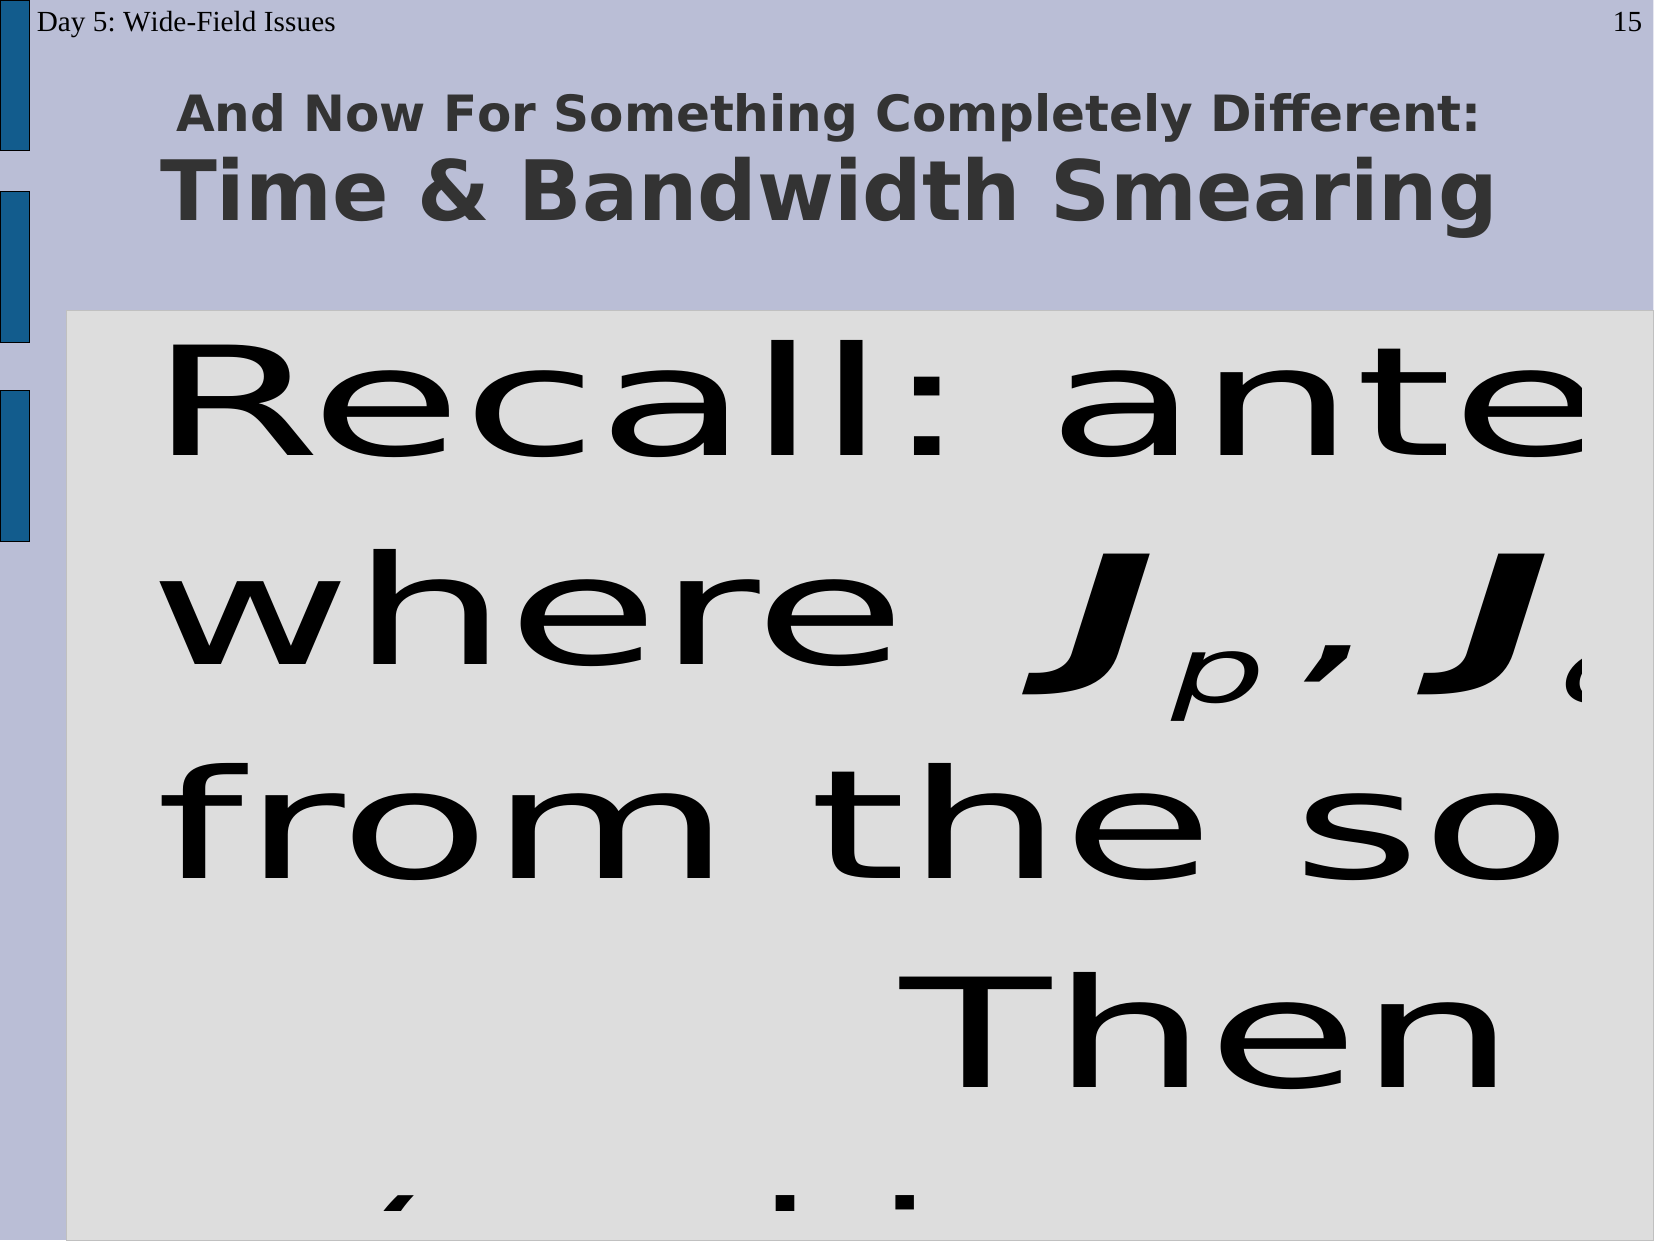

Day 5: Wide-Field Issues
15
# And Now For Something Completely Different: Time & Bandwidth Smearing